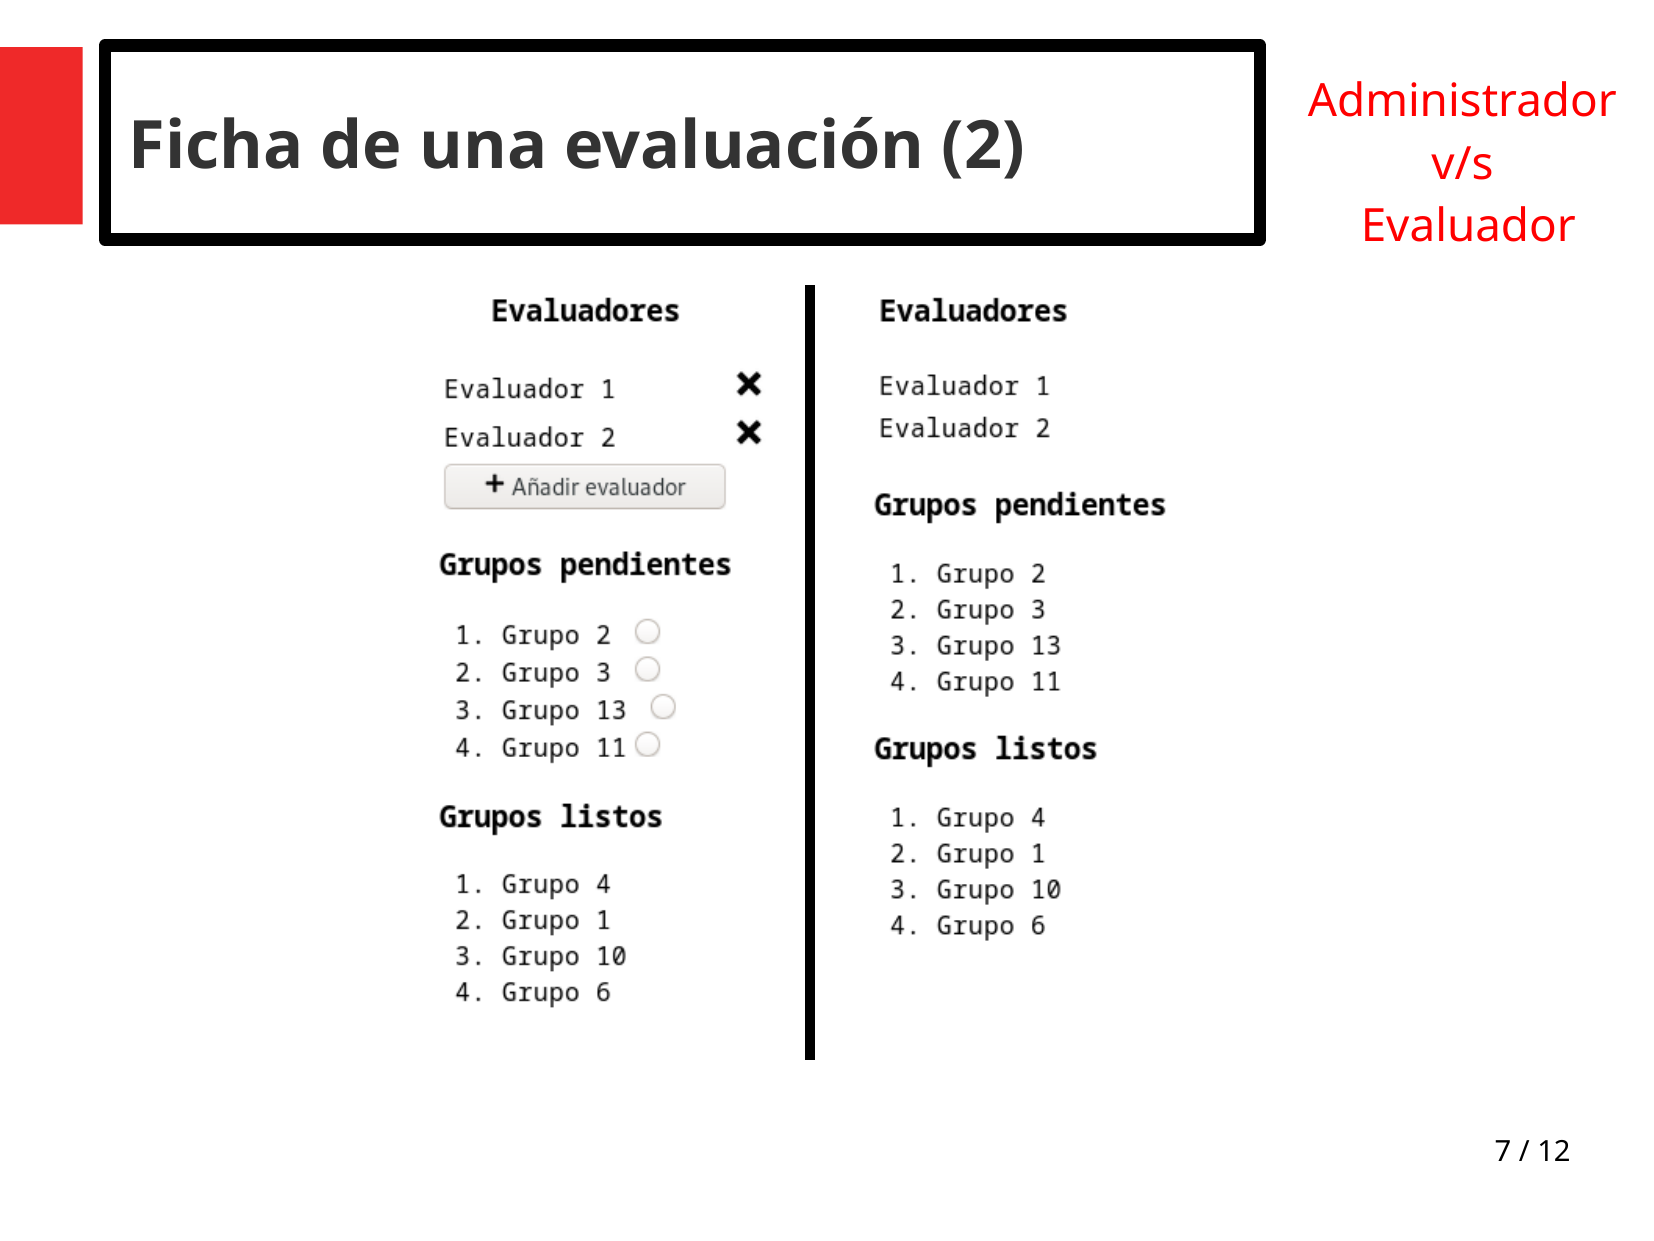

# Ficha de una evaluación (2)
Administrador
v/s
Evaluador
7